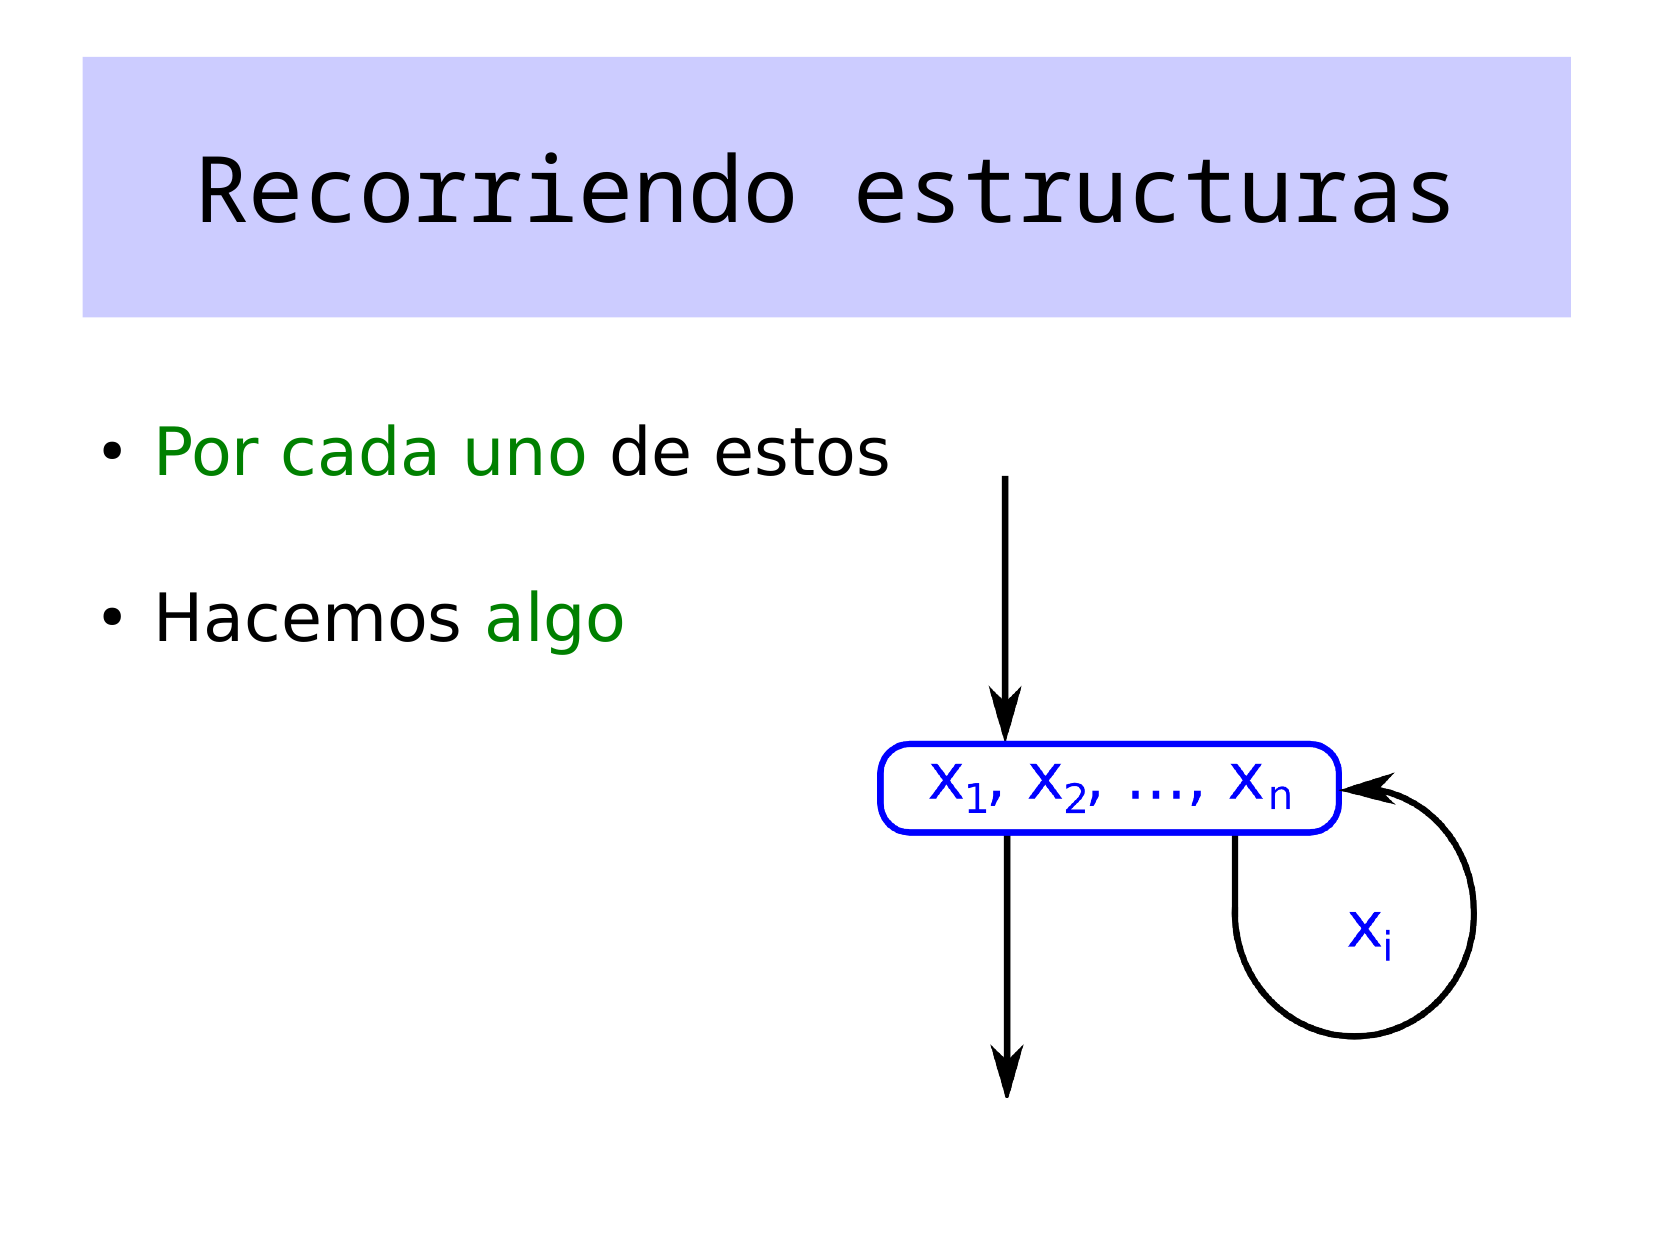

# Recorriendo estructuras
Por cada uno de estos
Hacemos algo